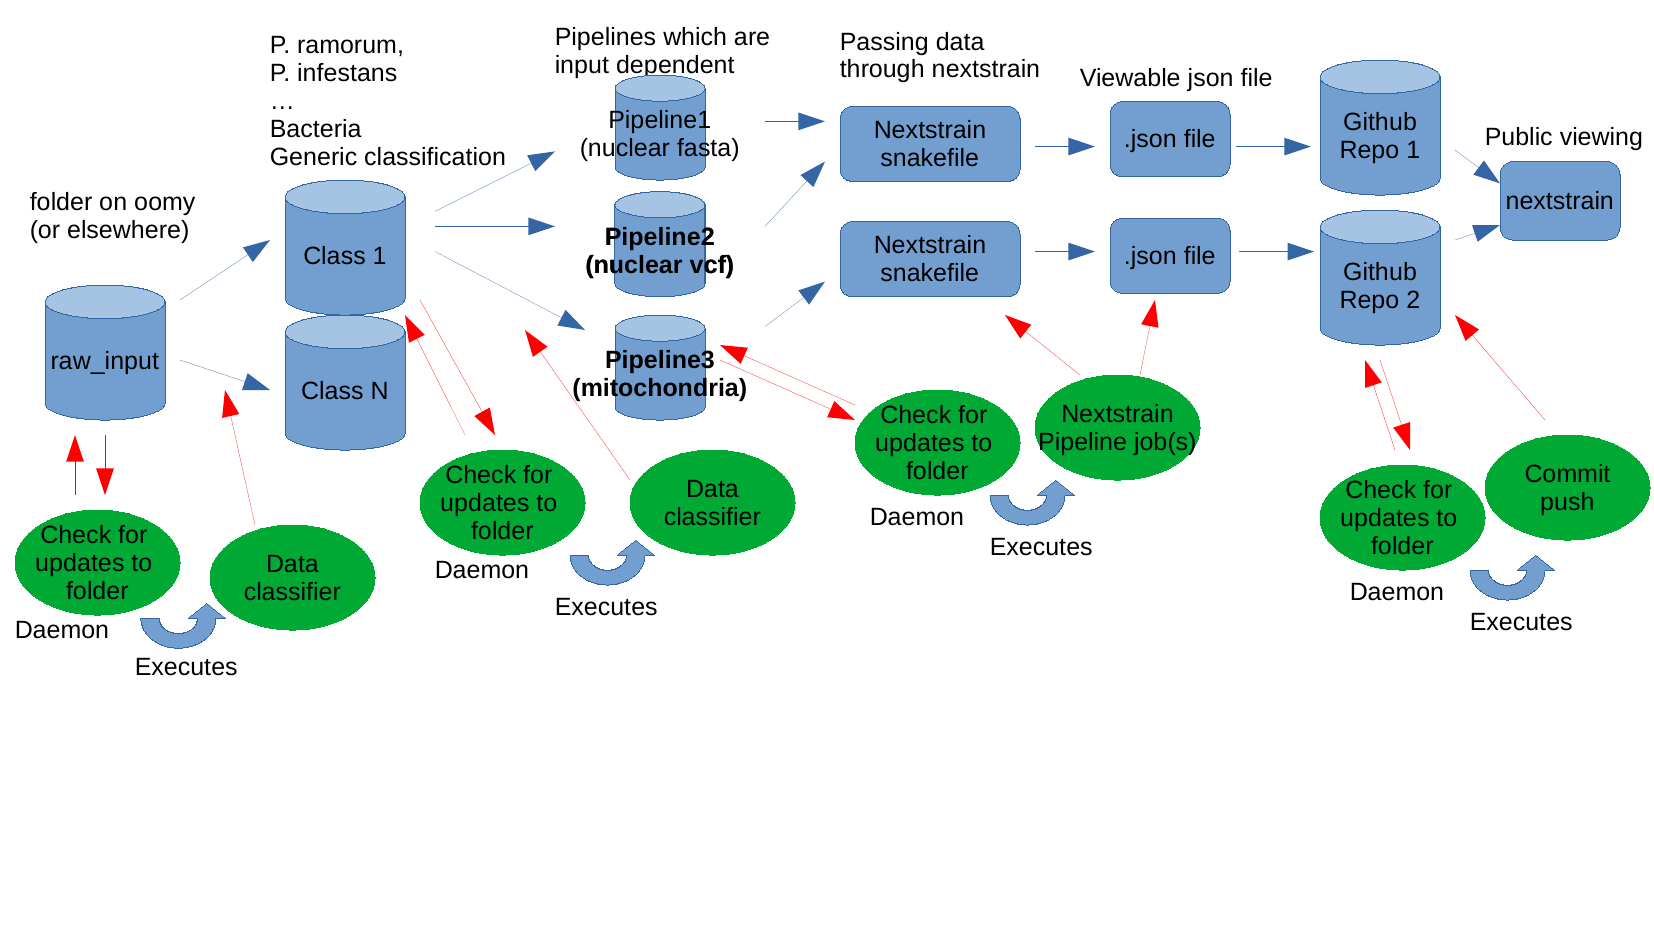

Pipelines which are input dependent
Passing data through nextstrain
P. ramorum,
P. infestans
…
Bacteria
Generic classification
Viewable json file
Github
Repo 1
Pipeline1
(nuclear fasta)
.json file
Nextstrain
snakefile
Public viewing
nextstrain
folder on oomy
(or elsewhere)
Class 1
Pipeline2
(nuclear vcf)
Pipeline2
(nuclear vcf)
Github
Repo 2
.json file
Nextstrain
snakefile
raw_input
Class N
Pipeline3
(mitochondria)
Nextstrain
Pipeline job(s)
Check for
updates to
folder
Commit
push
Check for
updates to
folder
Data
classifier
Check for
updates to
folder
Daemon
Check for
updates to
folder
Data
classifier
Executes
Daemon
Daemon
Executes
Executes
Daemon
Executes